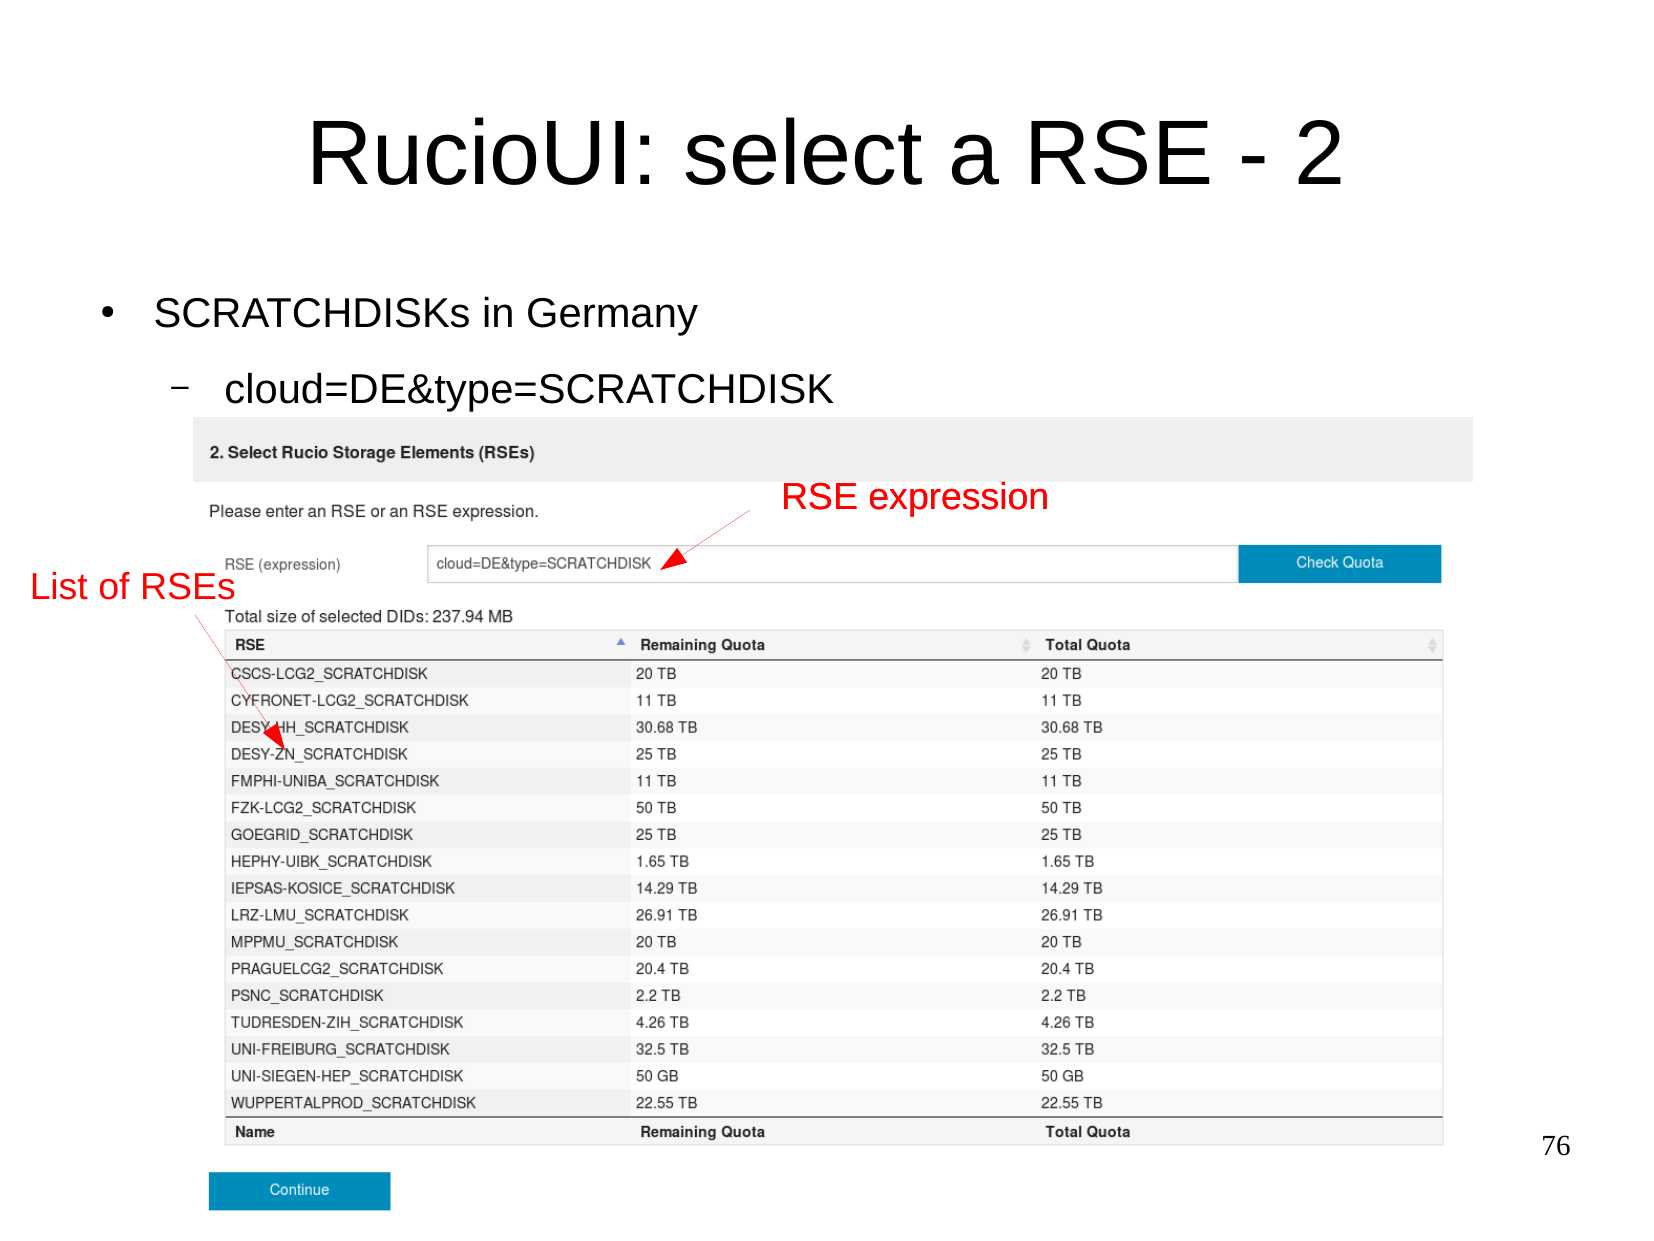

# RucioUI: select a RSE - 2
SCRATCHDISKs in Germany
cloud=DE&type=SCRATCHDISK
RSE expression
RSE expression
List of RSEs
76